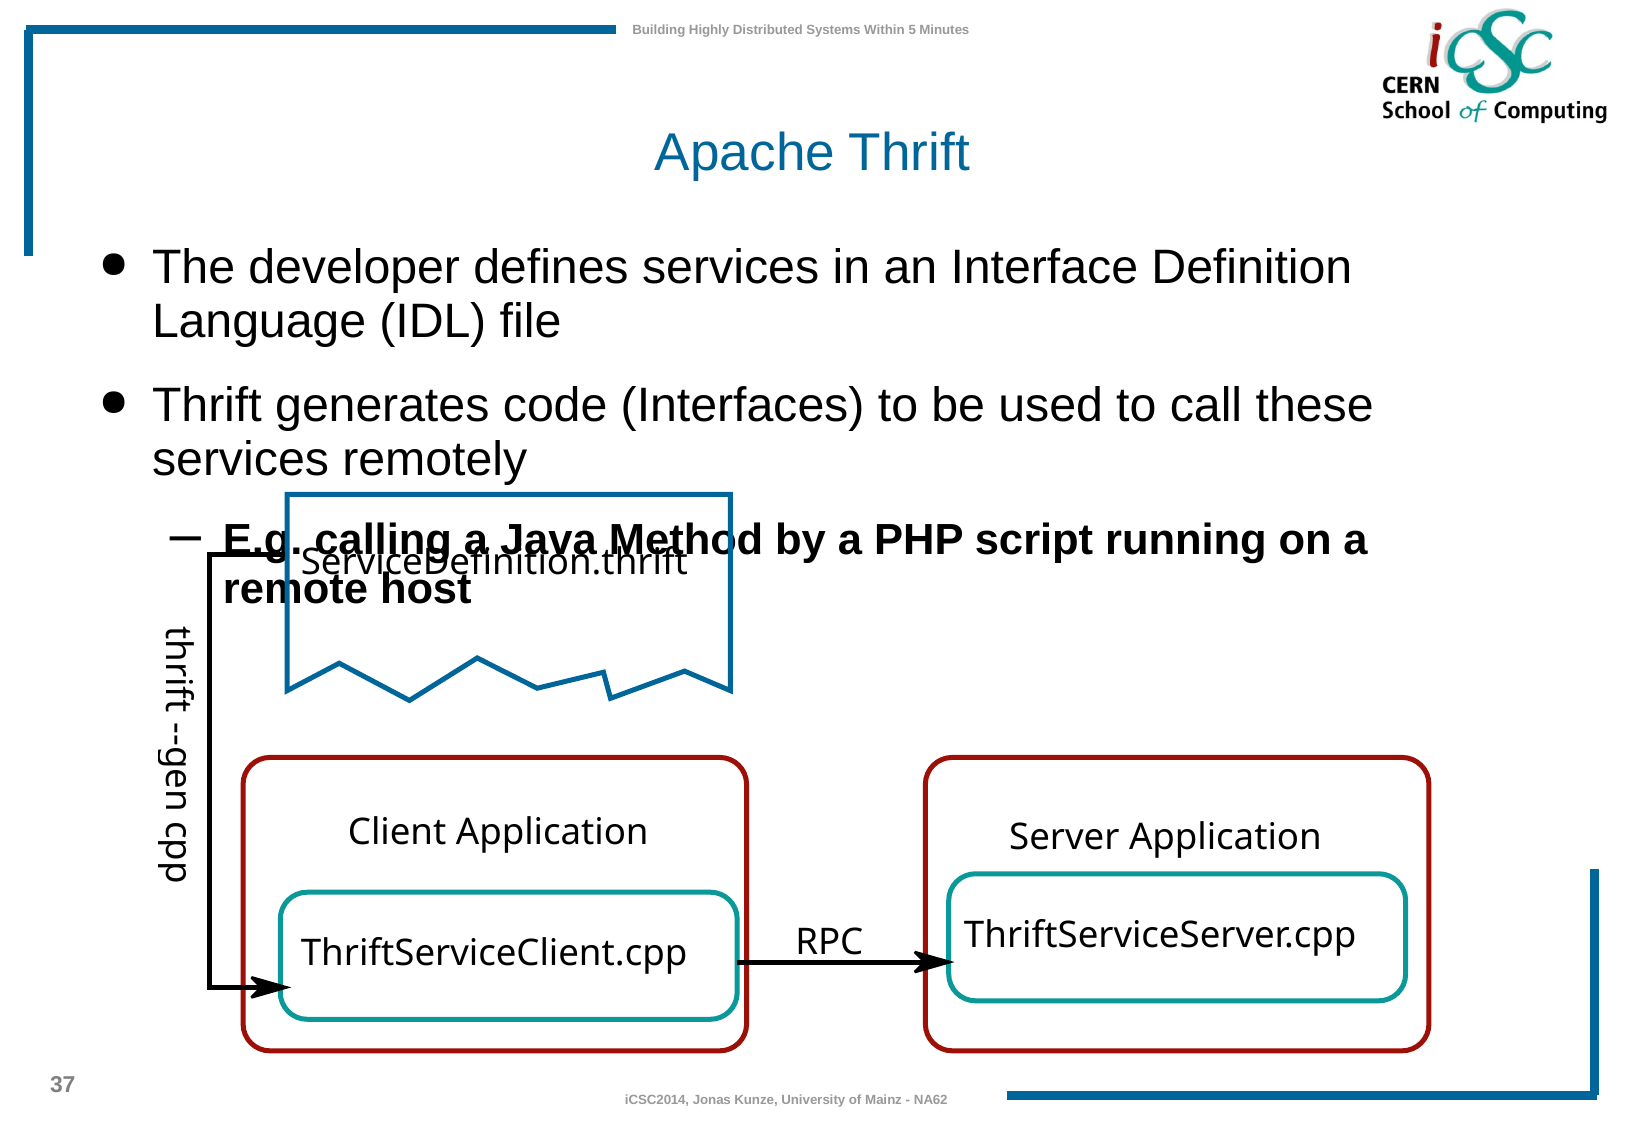

# Apache Thrift
The developer defines services in an Interface Definition Language (IDL) file
Thrift generates code (Interfaces) to be used to call these services remotely
E.g. calling a Java Method by a PHP script running on a remote host